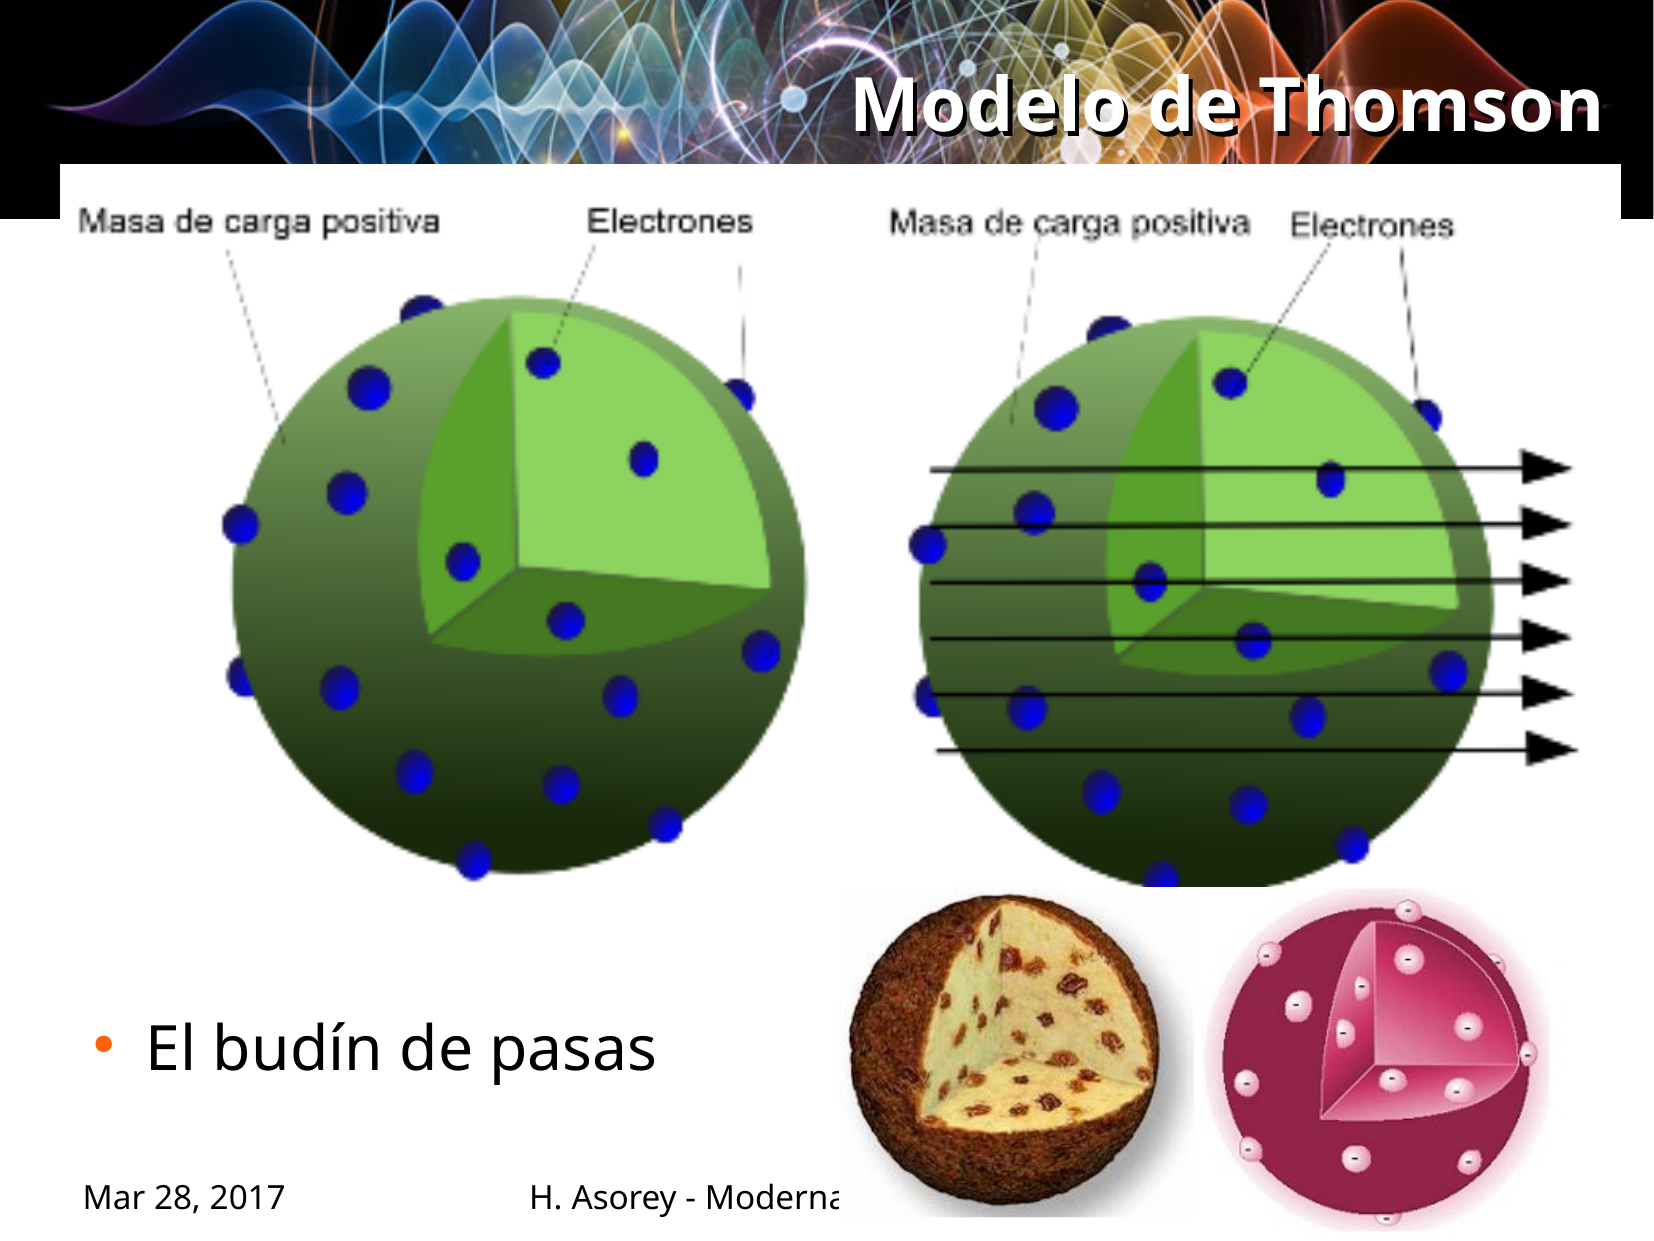

# Modelo de Thomson
El budín de pasas
Mar 28, 2017
H. Asorey - Moderna A 2017 - U02C02
3